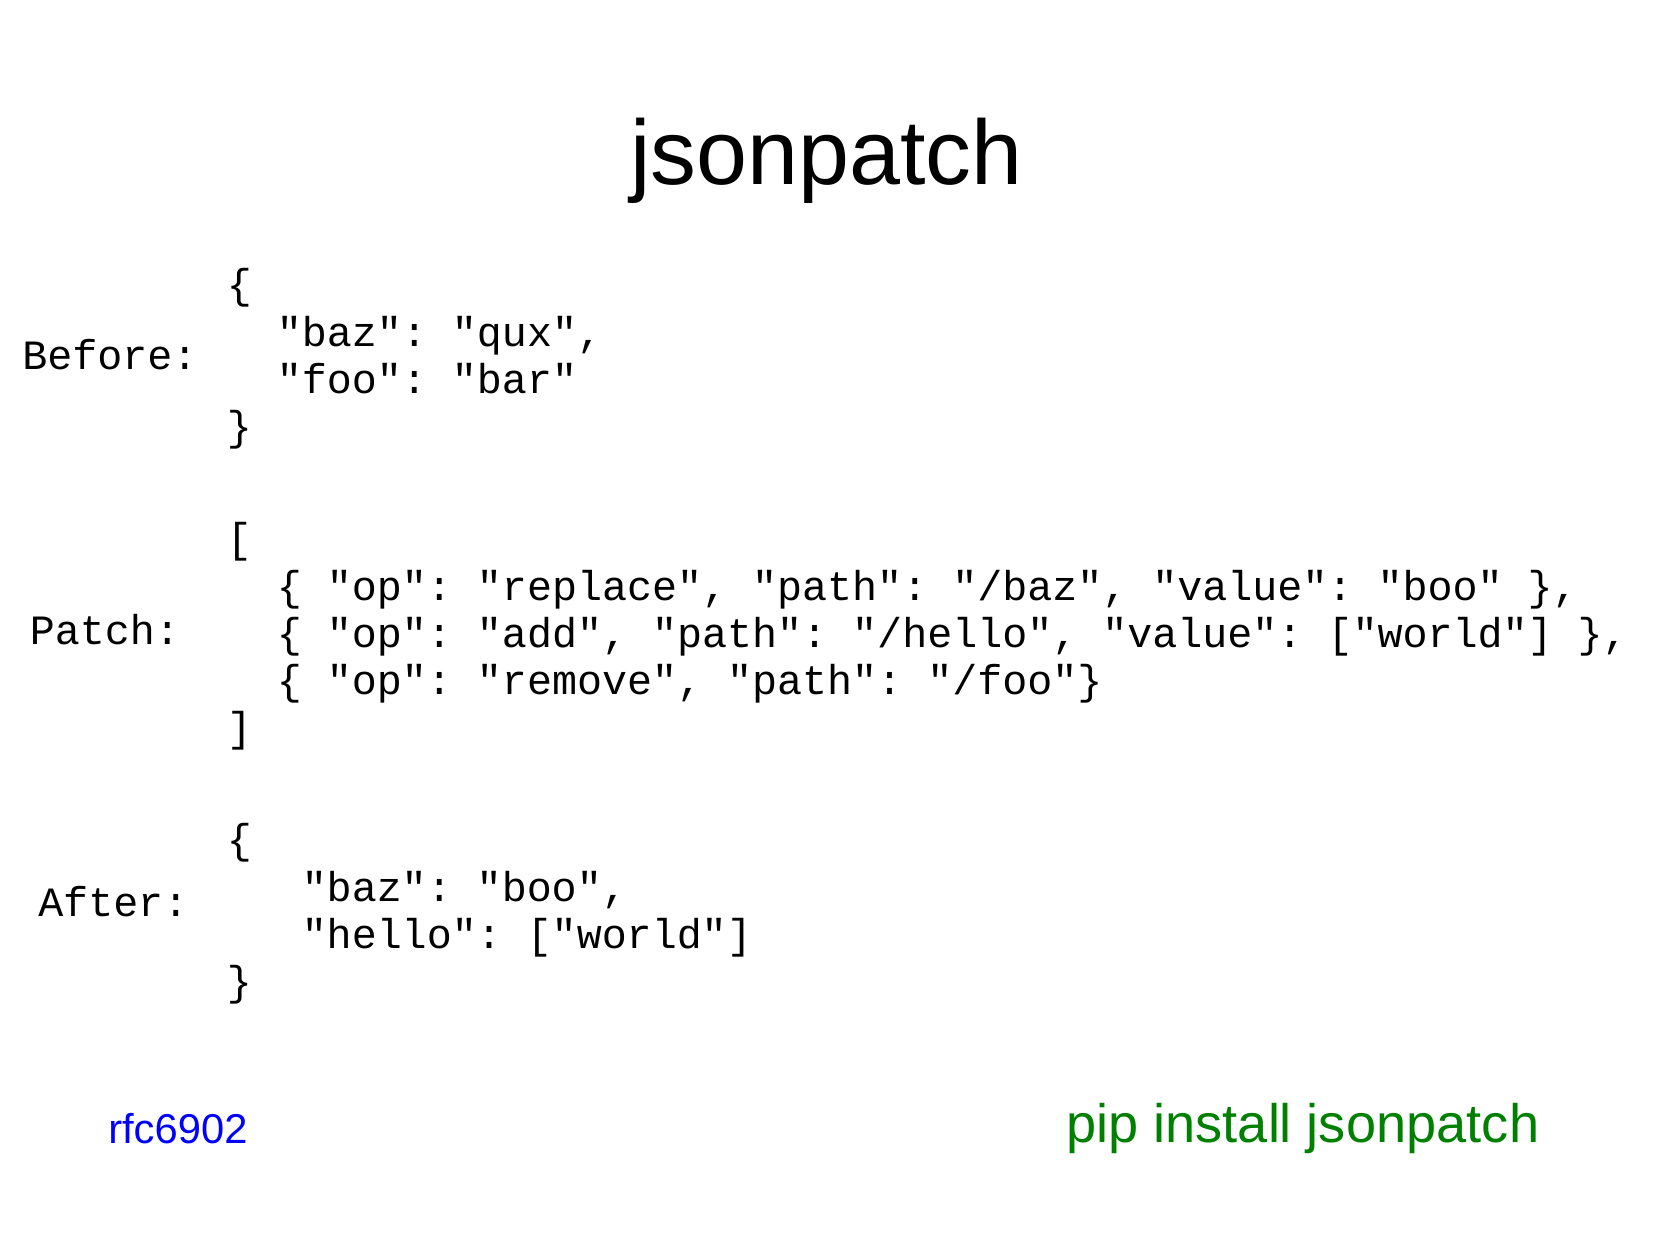

# jsonpatch
{
 "baz": "qux",
 "foo": "bar"
}
[
 { "op": "replace", "path": "/baz", "value": "boo" },
 { "op": "add", "path": "/hello", "value": ["world"] },
 { "op": "remove", "path": "/foo"}
]
{
 "baz": "boo",
 "hello": ["world"]
}
Before:
Patch:
After:
pip install jsonpatch
rfc6902